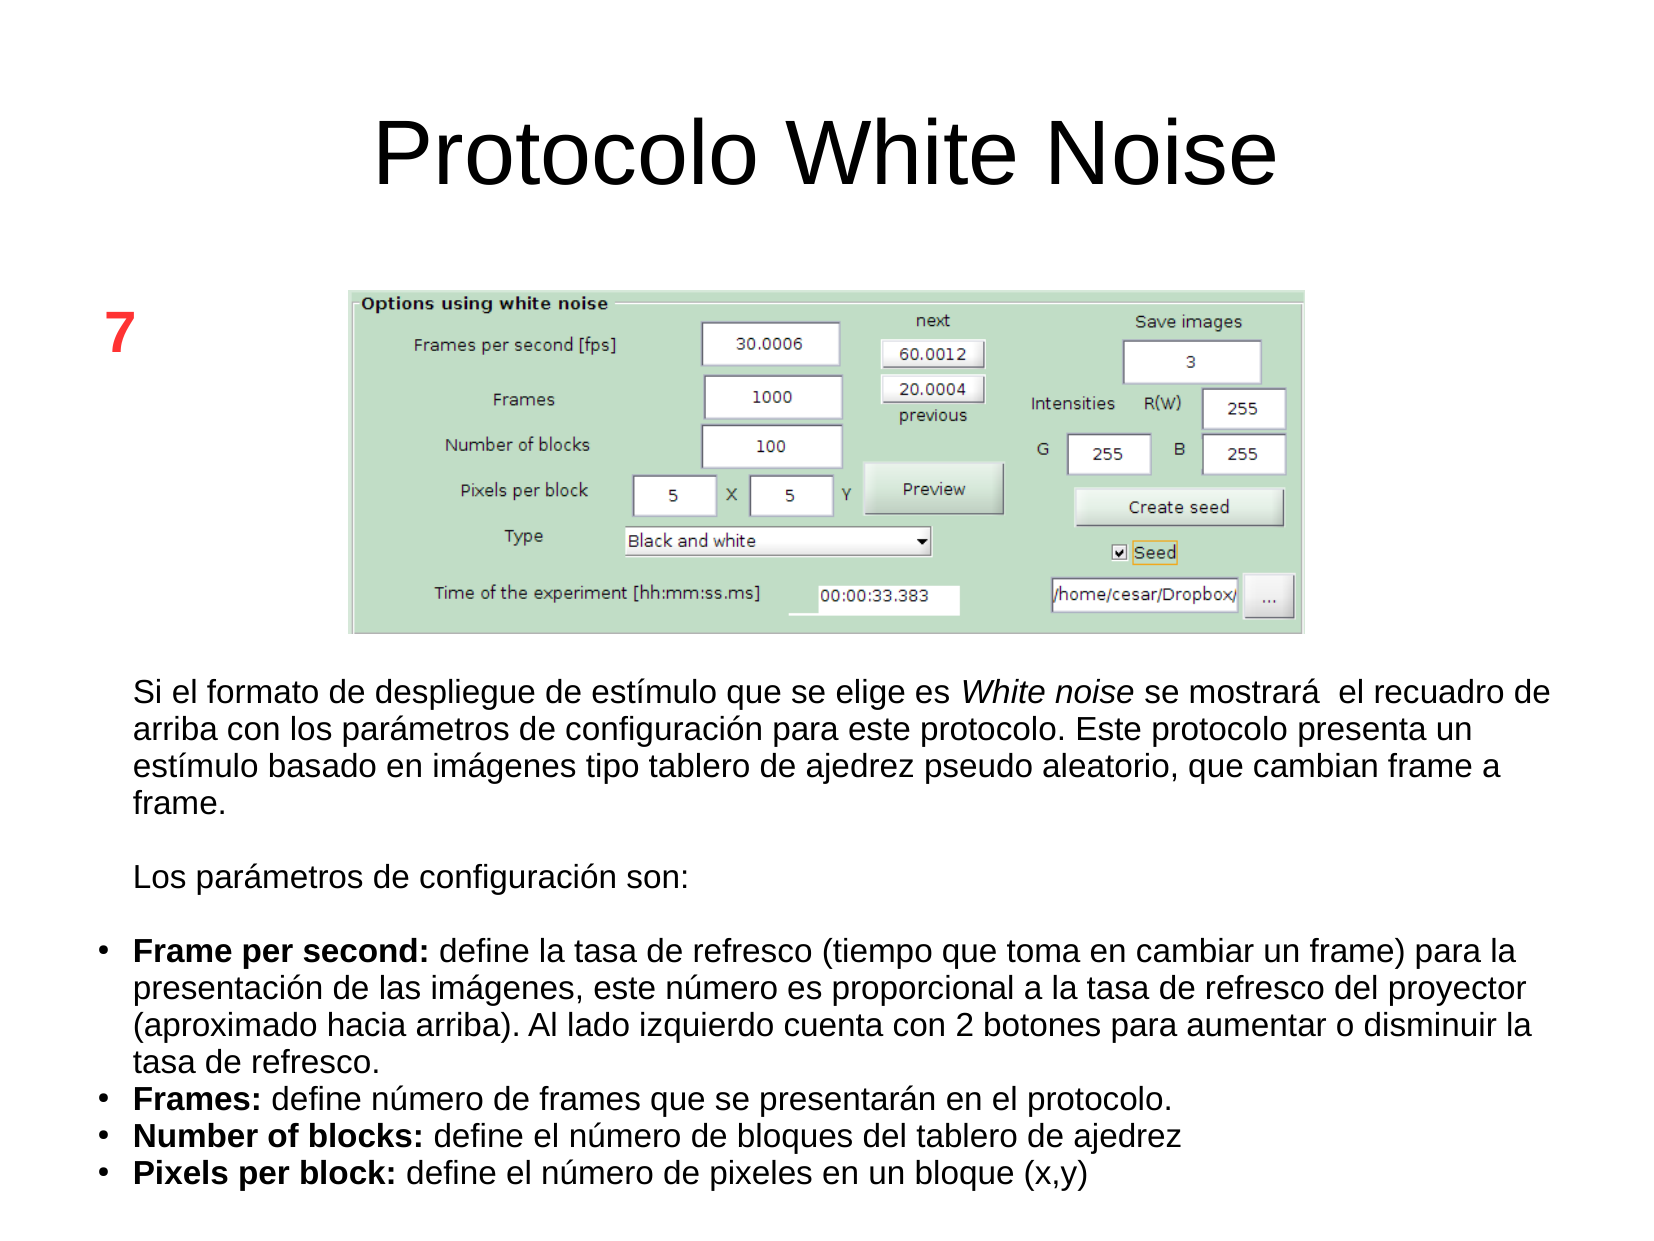

# Protocolo White Noise
7
Si el formato de despliegue de estímulo que se elige es White noise se mostrará el recuadro de arriba con los parámetros de configuración para este protocolo. Este protocolo presenta un estímulo basado en imágenes tipo tablero de ajedrez pseudo aleatorio, que cambian frame a frame.
Los parámetros de configuración son:
Frame per second: define la tasa de refresco (tiempo que toma en cambiar un frame) para la presentación de las imágenes, este número es proporcional a la tasa de refresco del proyector (aproximado hacia arriba). Al lado izquierdo cuenta con 2 botones para aumentar o disminuir la tasa de refresco.
Frames: define número de frames que se presentarán en el protocolo.
Number of blocks: define el número de bloques del tablero de ajedrez
Pixels per block: define el número de pixeles en un bloque (x,y)